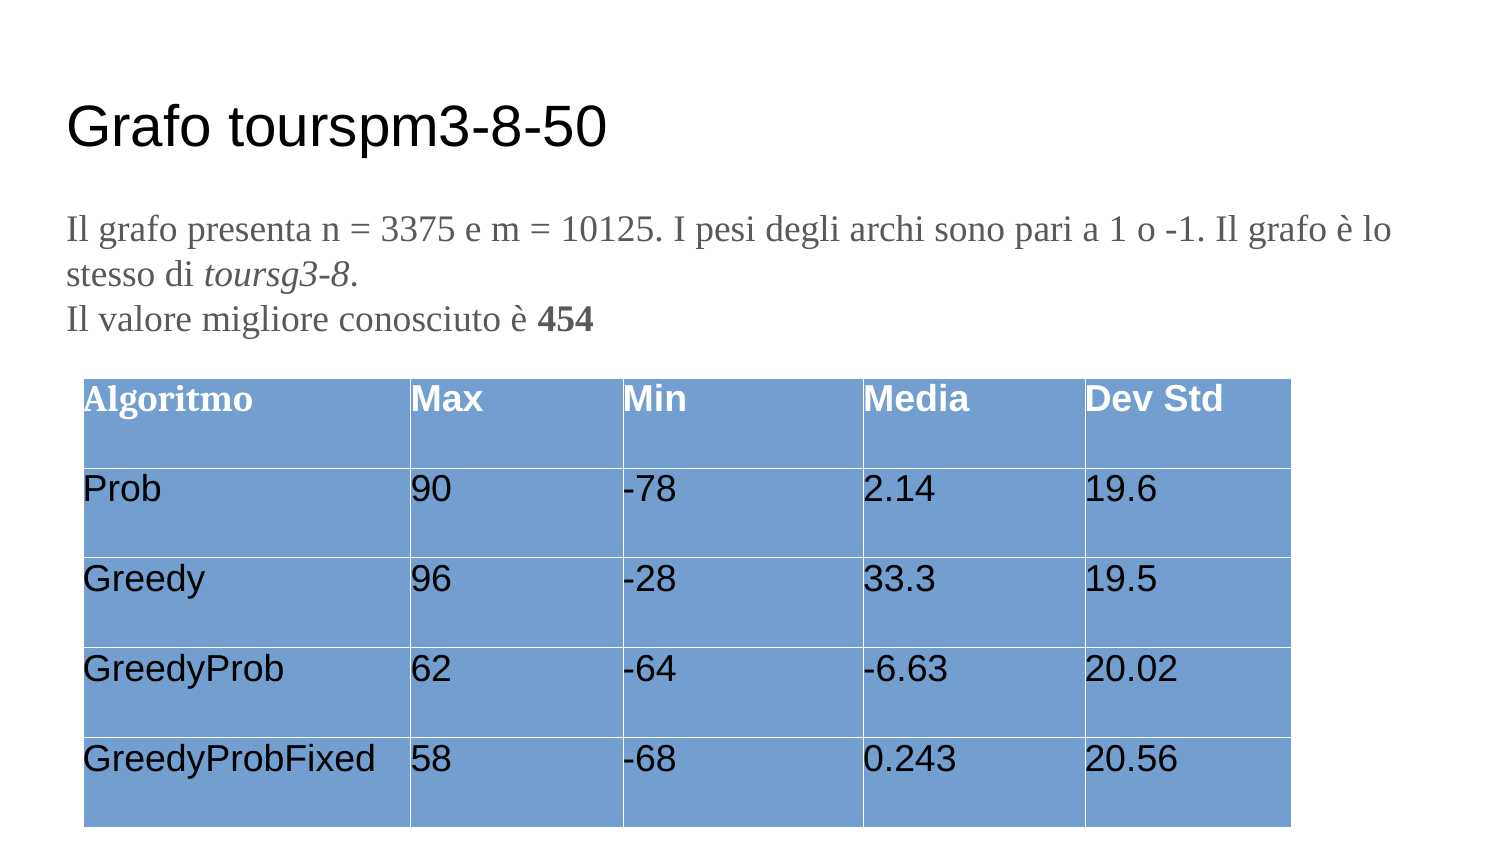

# Grafo tourspm3-8-50
Il grafo presenta n = 3375 e m = 10125. I pesi degli archi sono pari a 1 o -1. Il grafo è lo stesso di toursg3-8.
Il valore migliore conosciuto è 454
| Algoritmo | Max | Min | Media | Dev Std |
| --- | --- | --- | --- | --- |
| Prob | 90 | -78 | 2.14 | 19.6 |
| Greedy | 96 | -28 | 33.3 | 19.5 |
| GreedyProb | 62 | -64 | -6.63 | 20.02 |
| GreedyProbFixed | 58 | -68 | 0.243 | 20.56 |